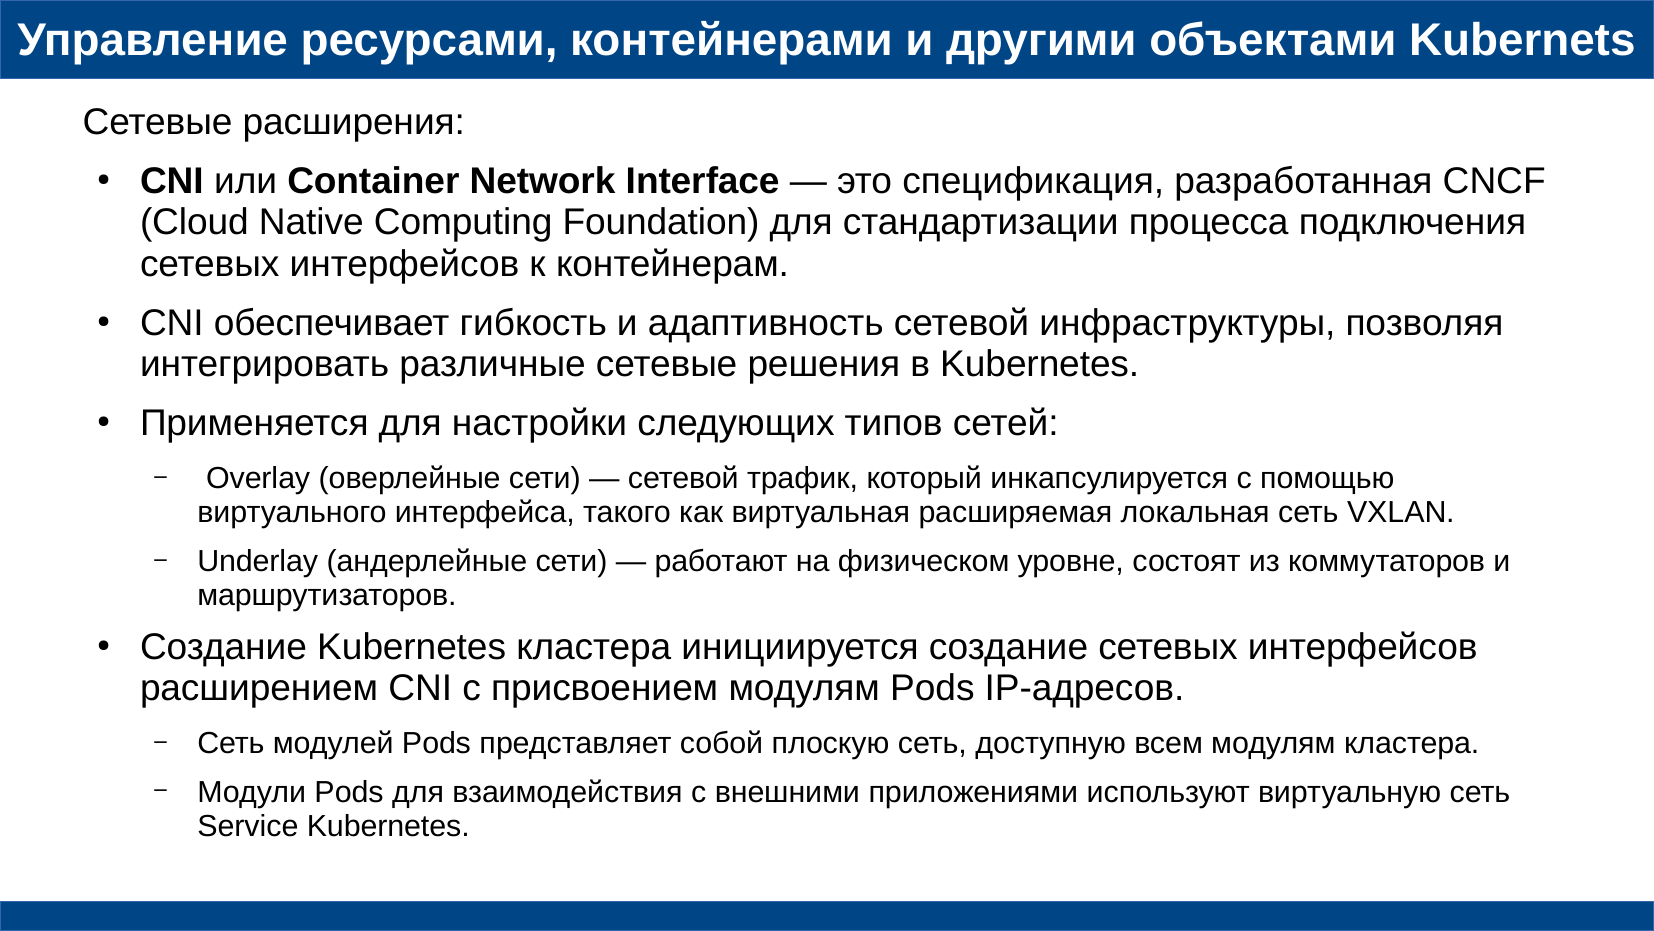

# Управление ресурсами, контейнерами и другими объектами Kubernets
Сетевые расширения:
CNI или Container Network Interface — это спецификация, разработанная CNCF (Cloud Native Computing Foundation) для стандартизации процесса подключения сетевых интерфейсов к контейнерам.
CNI обеспечивает гибкость и адаптивность сетевой инфраструктуры, позволяя интегрировать различные сетевые решения в Kubernetes.
Применяется для настройки следующих типов сетей:
 Overlay (оверлейные сети) — сетевой трафик, который инкапсулируется с помощью виртуального интерфейса, такого как виртуальная расширяемая локальная сеть VXLAN.
Underlay (андерлейные сети) — работают на физическом уровне, состоят из коммутаторов и маршрутизаторов.
Создание Kubernetes кластера инициируется создание сетевых интерфейсов расширением CNI с присвоением модулям Pods IP-адресов.
Сеть модулей Pods представляет собой плоскую сеть, доступную всем модулям кластера.
Модули Pods для взаимодействия с внешними приложениями используют виртуальную сеть Service Kubernetes.